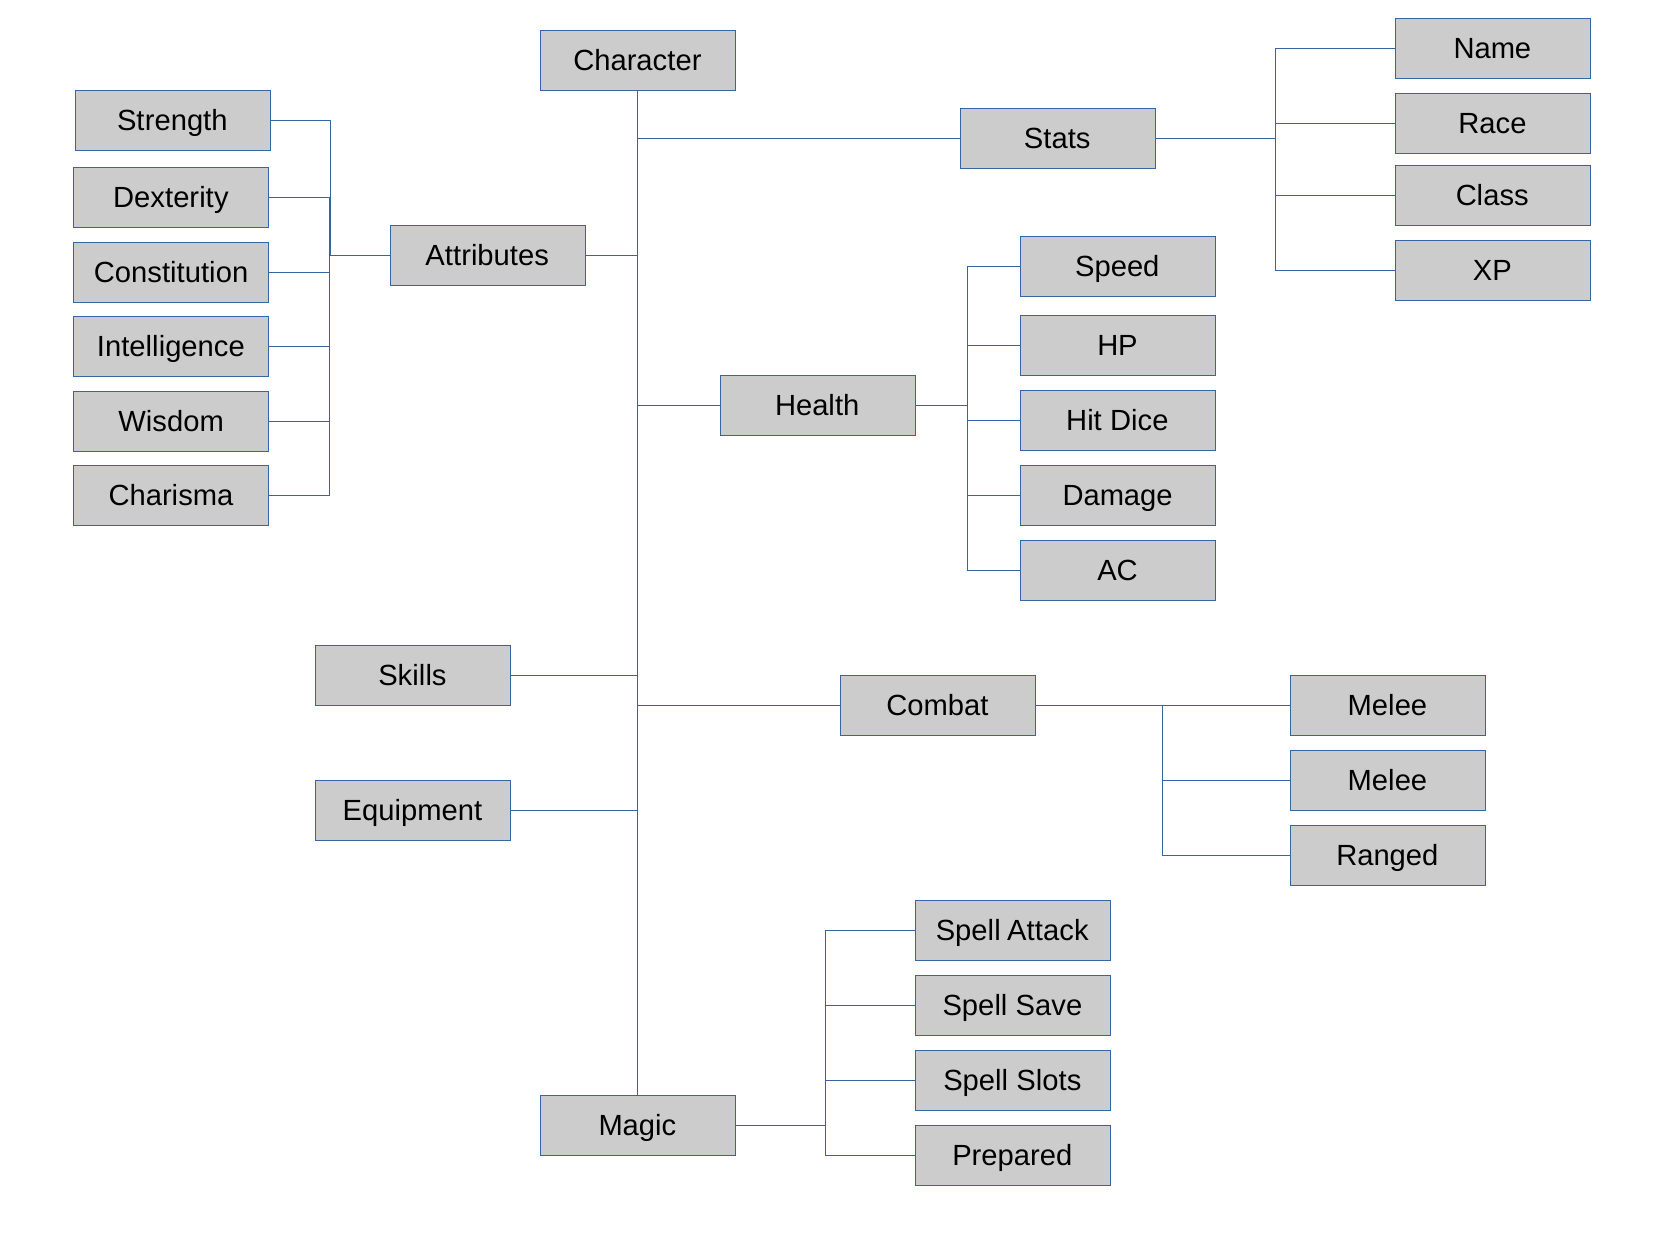

Name
Character
Strength
Race
Stats
Class
Dexterity
Attributes
Speed
XP
Constitution
HP
Intelligence
Health
Hit Dice
Wisdom
Charisma
Damage
AC
Skills
Combat
Melee
Melee
Equipment
Ranged
Spell Attack
Spell Save
Spell Slots
Magic
Prepared